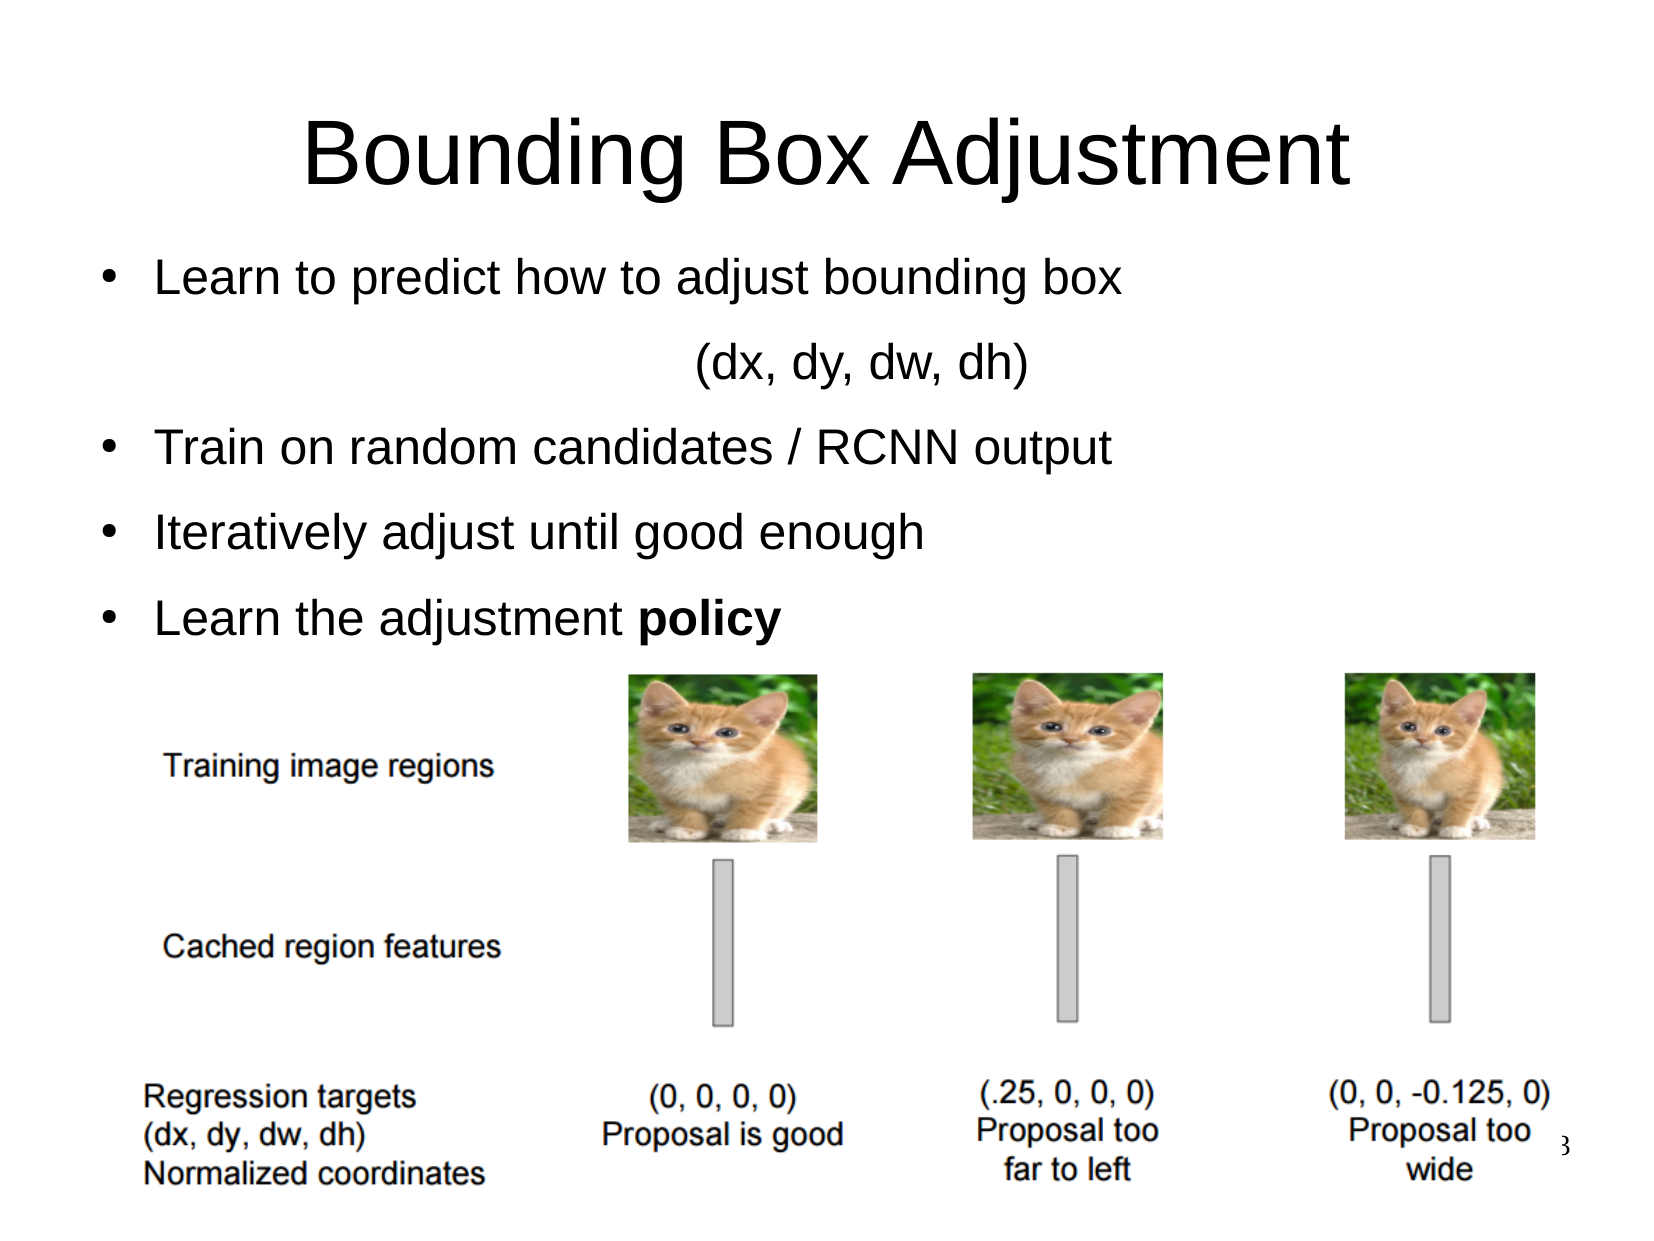

# Bounding Box Adjustment
Learn to predict how to adjust bounding box
(dx, dy, dw, dh)
Train on random candidates / RCNN output
Iteratively adjust until good enough
Learn the adjustment policy
33